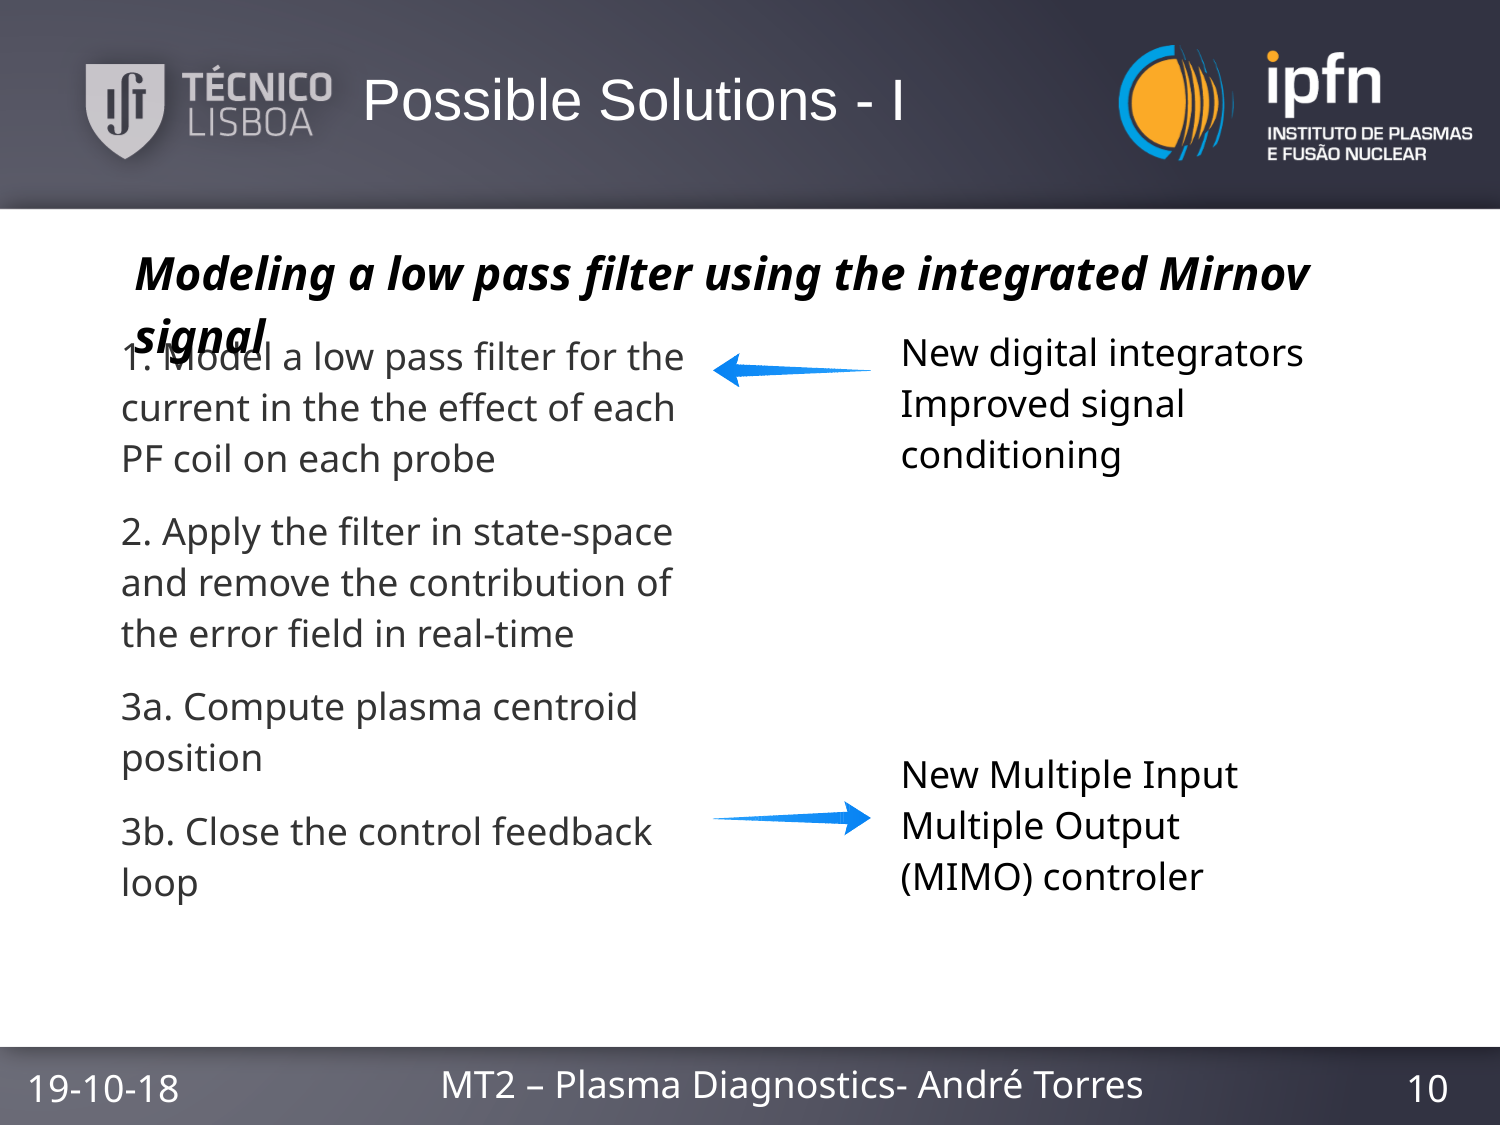

# Possible Solutions - I
Modeling a low pass filter using the integrated Mirnov signal
New digital integrators
Improved signal conditioning
1. Model a low pass filter for the current in the the effect of each PF coil on each probe
2. Apply the filter in state-space and remove the contribution of the error field in real-time
3a. Compute plasma centroid position
3b. Close the control feedback loop
New Multiple Input Multiple Output (MIMO) controler